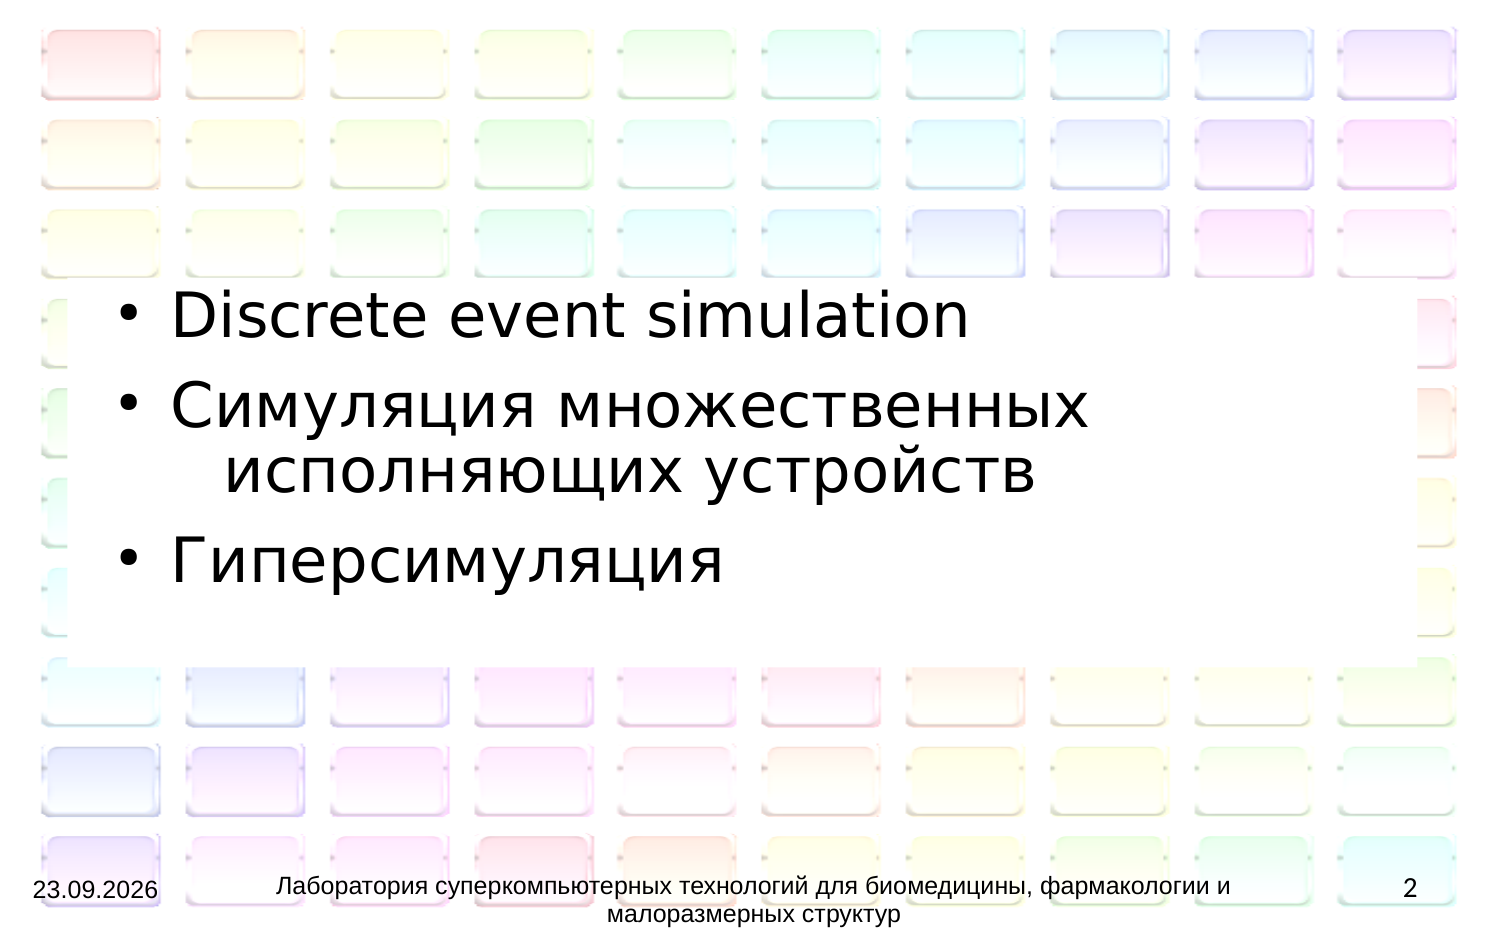

# Discrete event simulation
Симуляция множественных исполняющих устройств
Гиперсимуляция
Лаборатория суперкомпьютерных технологий для биомедицины, фармакологии и малоразмерных структур